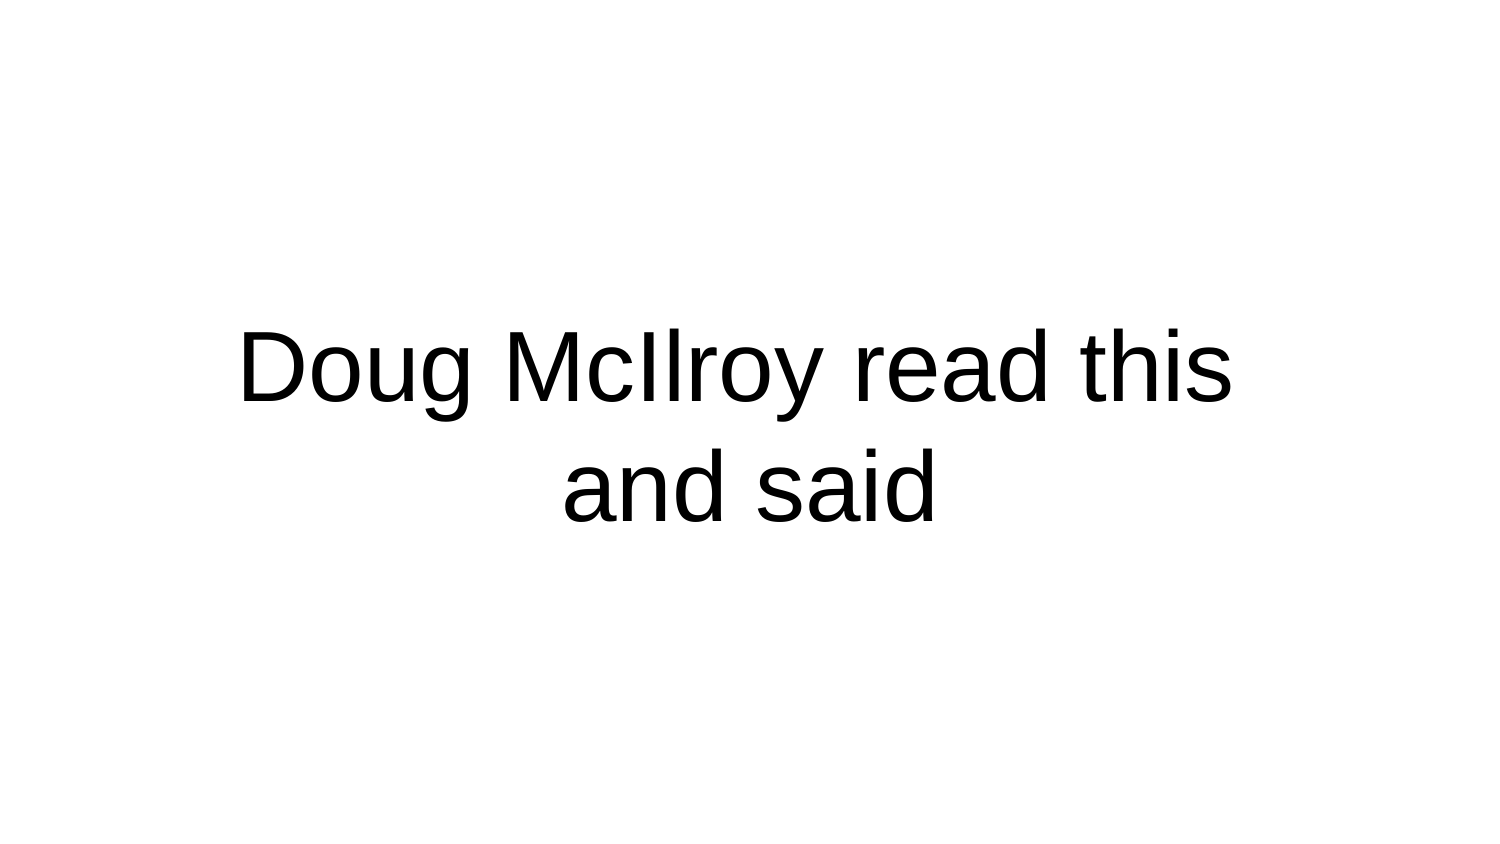

# Doug McIlroy read this and said